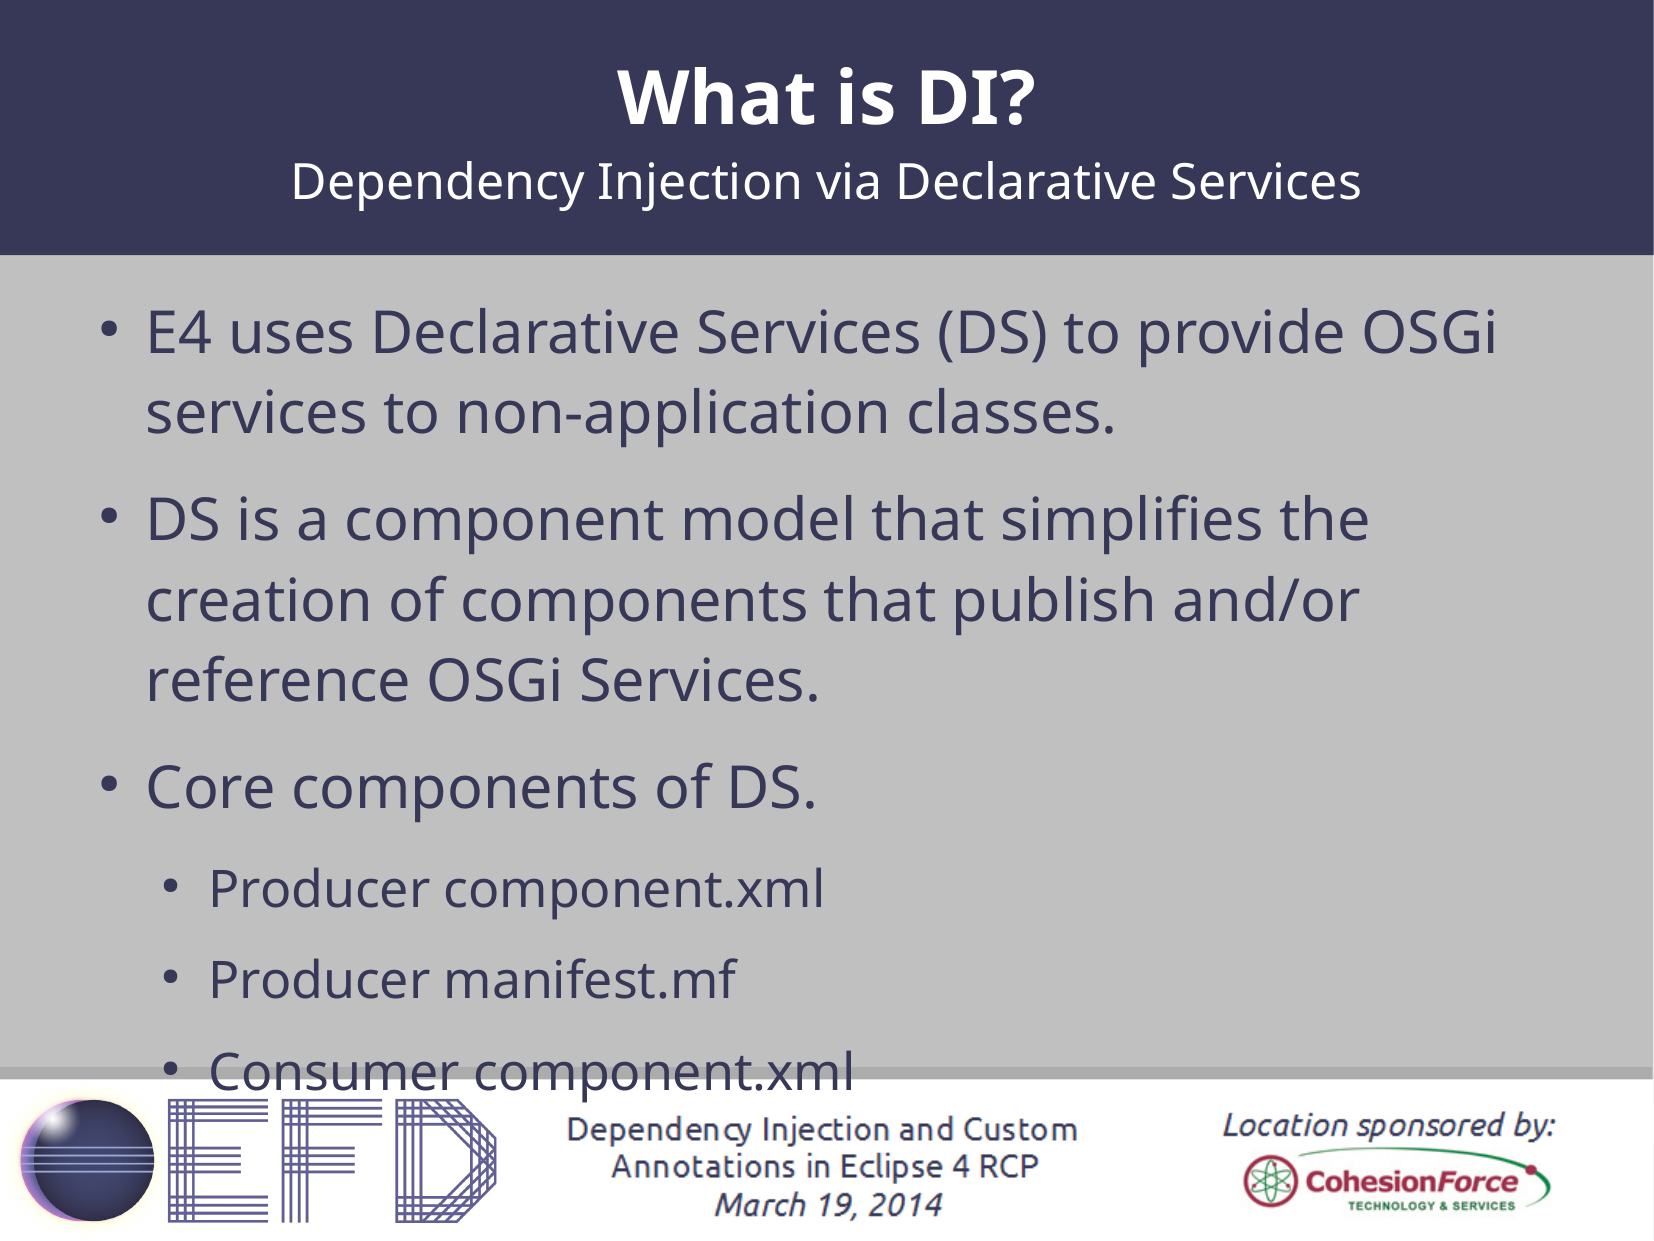

# What is DI? Dependency Injection via Declarative Services
E4 uses Declarative Services (DS) to provide OSGi services to non-application classes.
DS is a component model that simplifies the creation of components that publish and/or reference OSGi Services.
Core components of DS.
Producer component.xml
Producer manifest.mf
Consumer component.xml